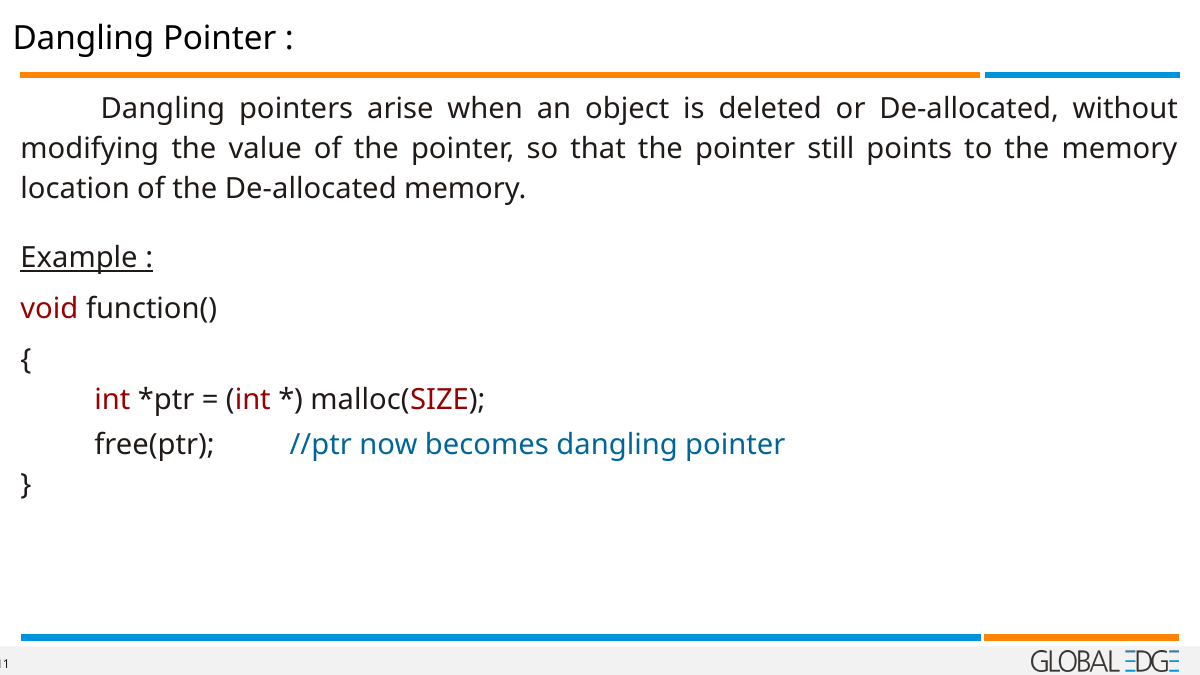

# Dangling Pointer :
 	Dangling pointers arise when an object is deleted or De-allocated, without modifying the value of the pointer, so that the pointer still points to the memory location of the De-allocated memory.
Example :
void function()
{
 	int *ptr = (int *) malloc(SIZE);
 	free(ptr); //ptr now becomes dangling pointer
}